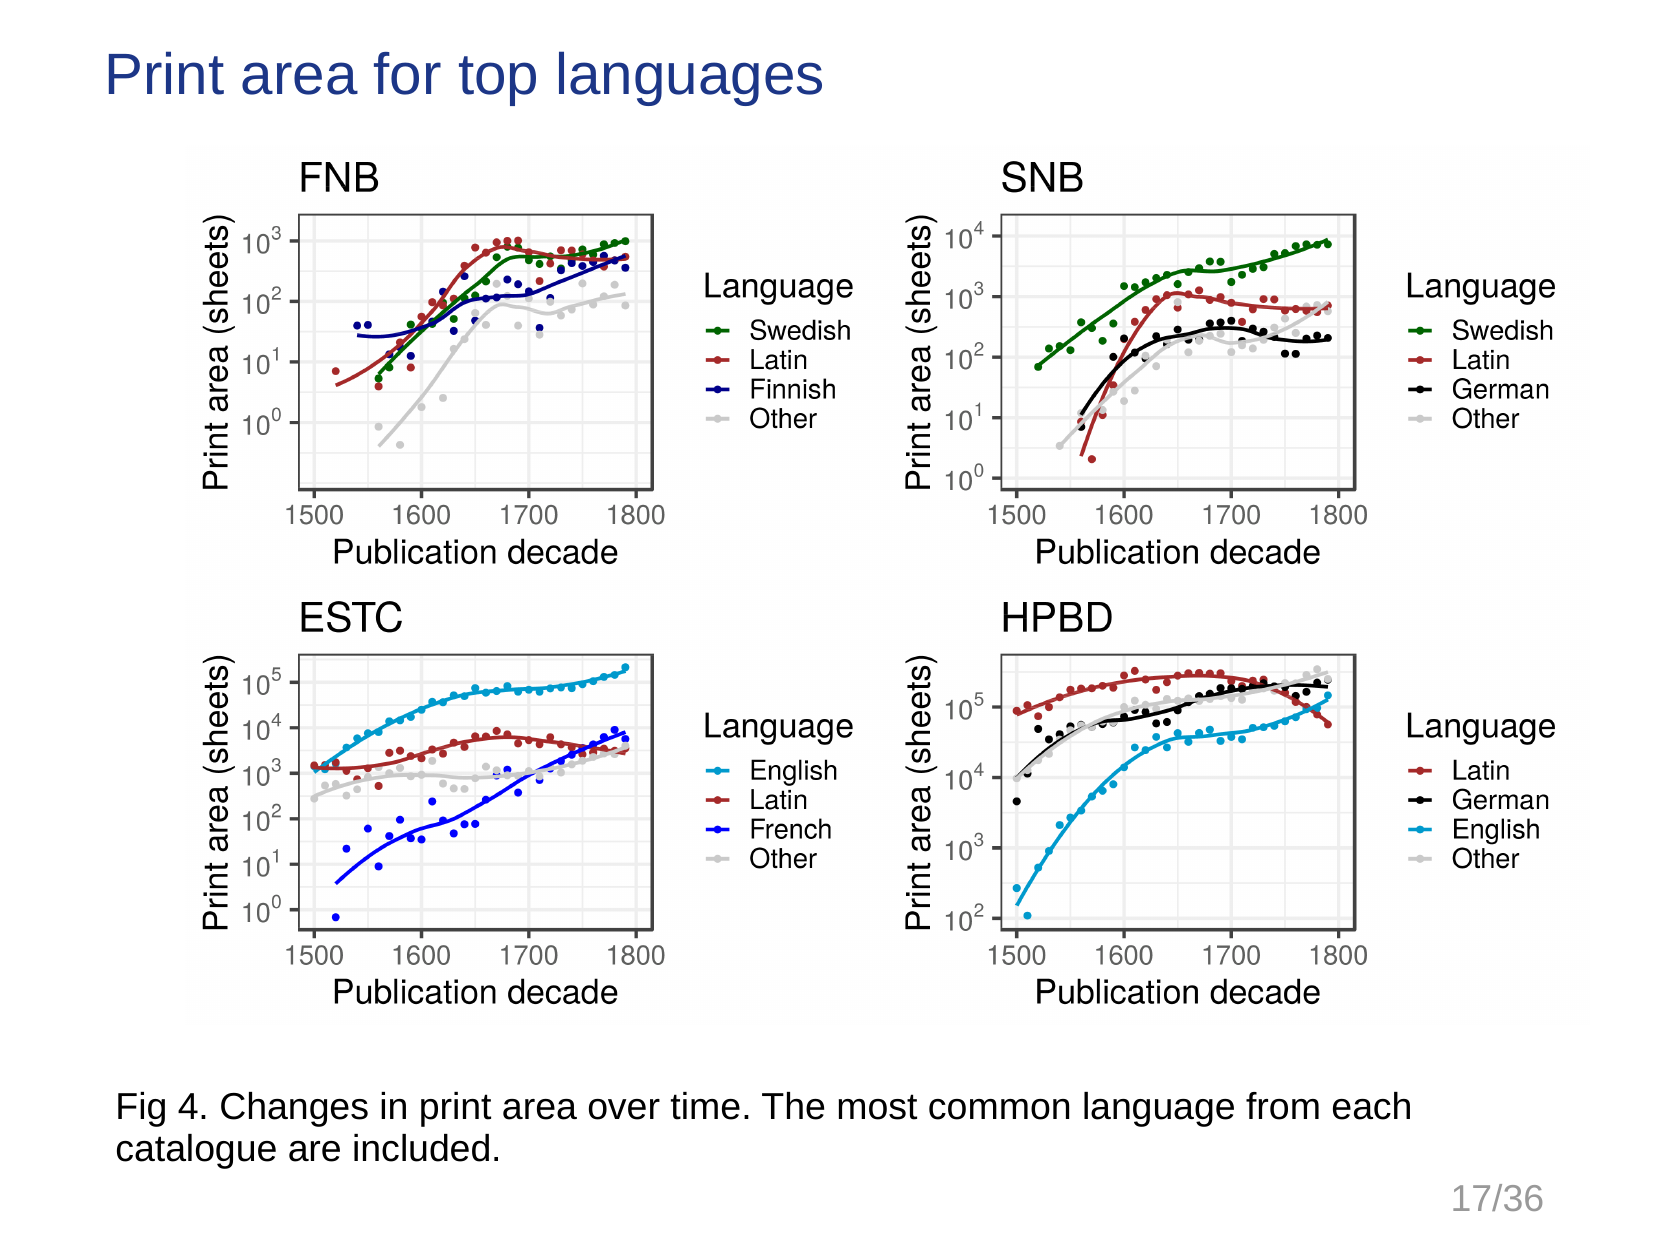

Print area for top languages
Fig 4. Changes in print area over time. The most common language from each catalogue are included.